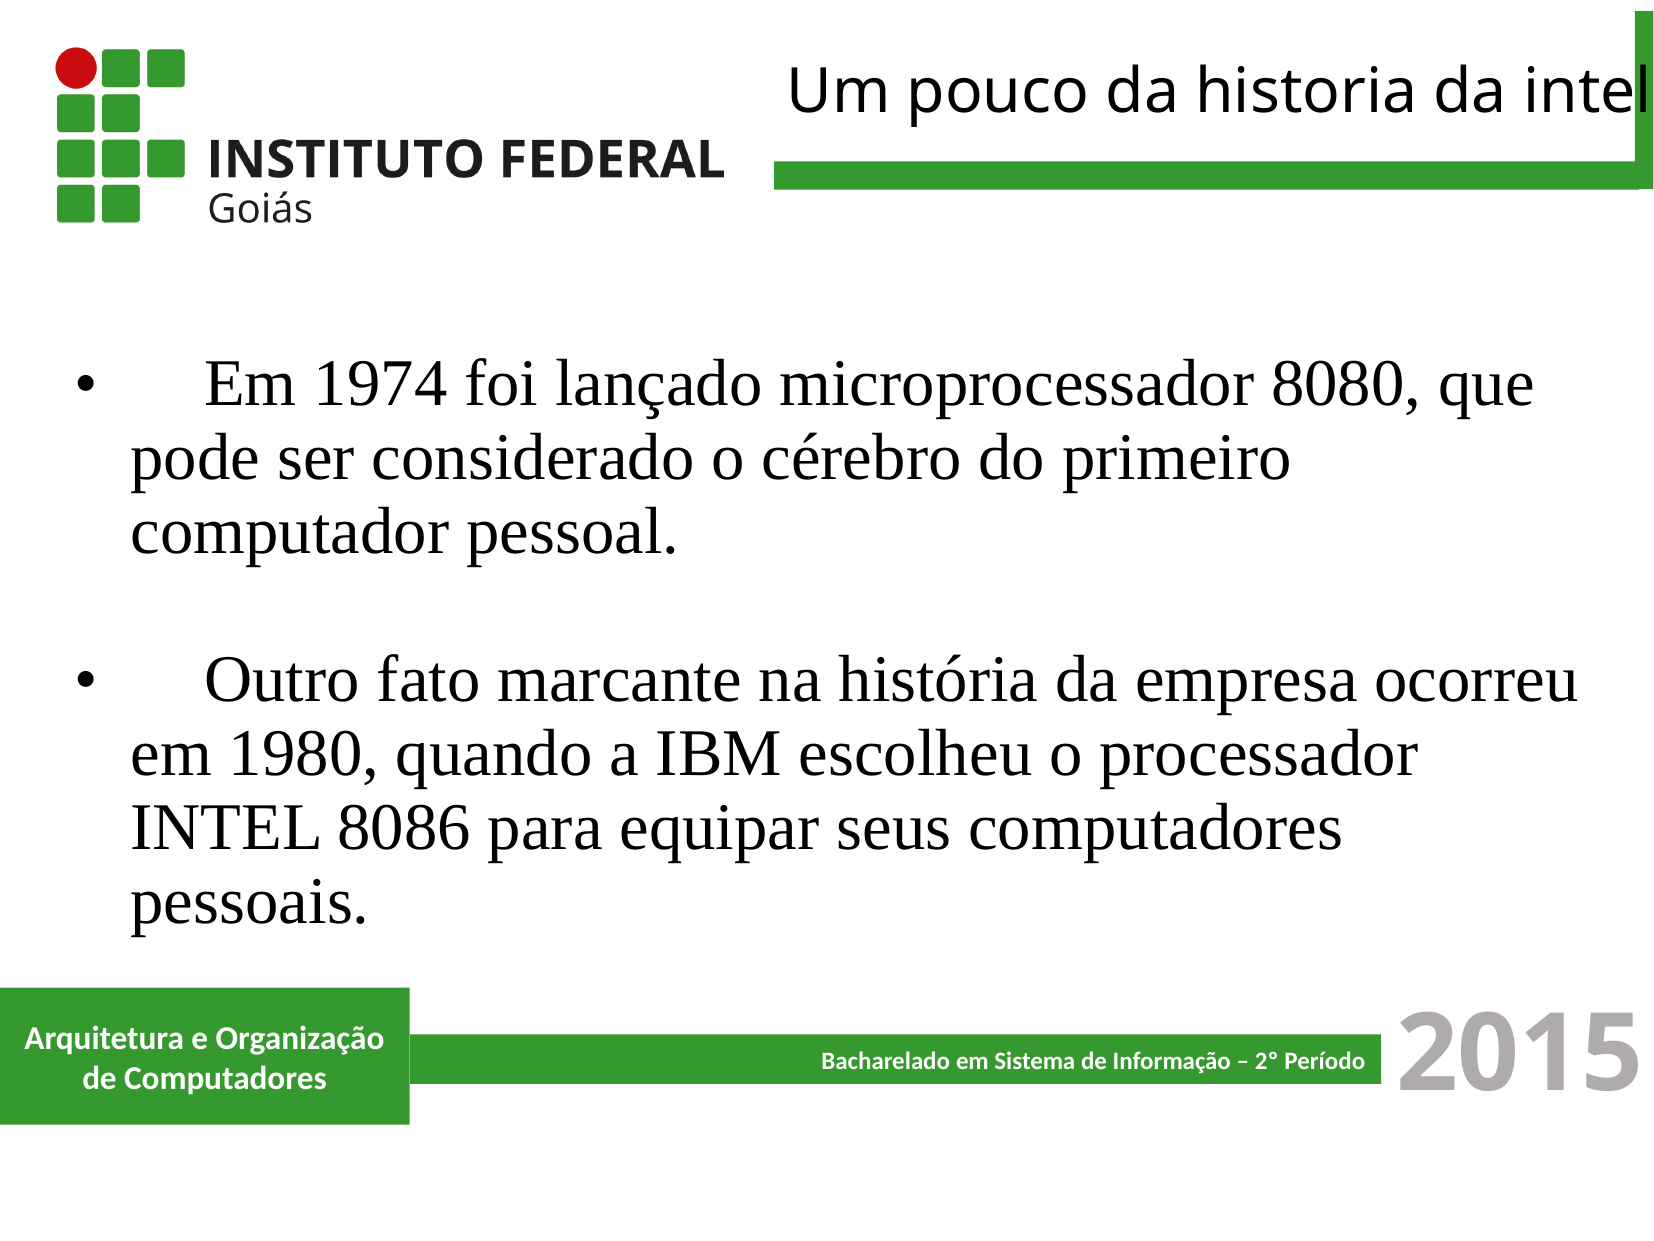

Um pouco da historia da intel
•	Em 1974 foi lançado microprocessador 8080, que pode ser considerado o cérebro do primeiro computador pessoal.
•	Outro fato marcante na história da empresa ocorreu em 1980, quando a IBM escolheu o processador INTEL 8086 para equipar seus computadores pessoais.
2015
Arquitetura e Organização de Computadores
Bacharelado em Sistema de Informação – 2º Período